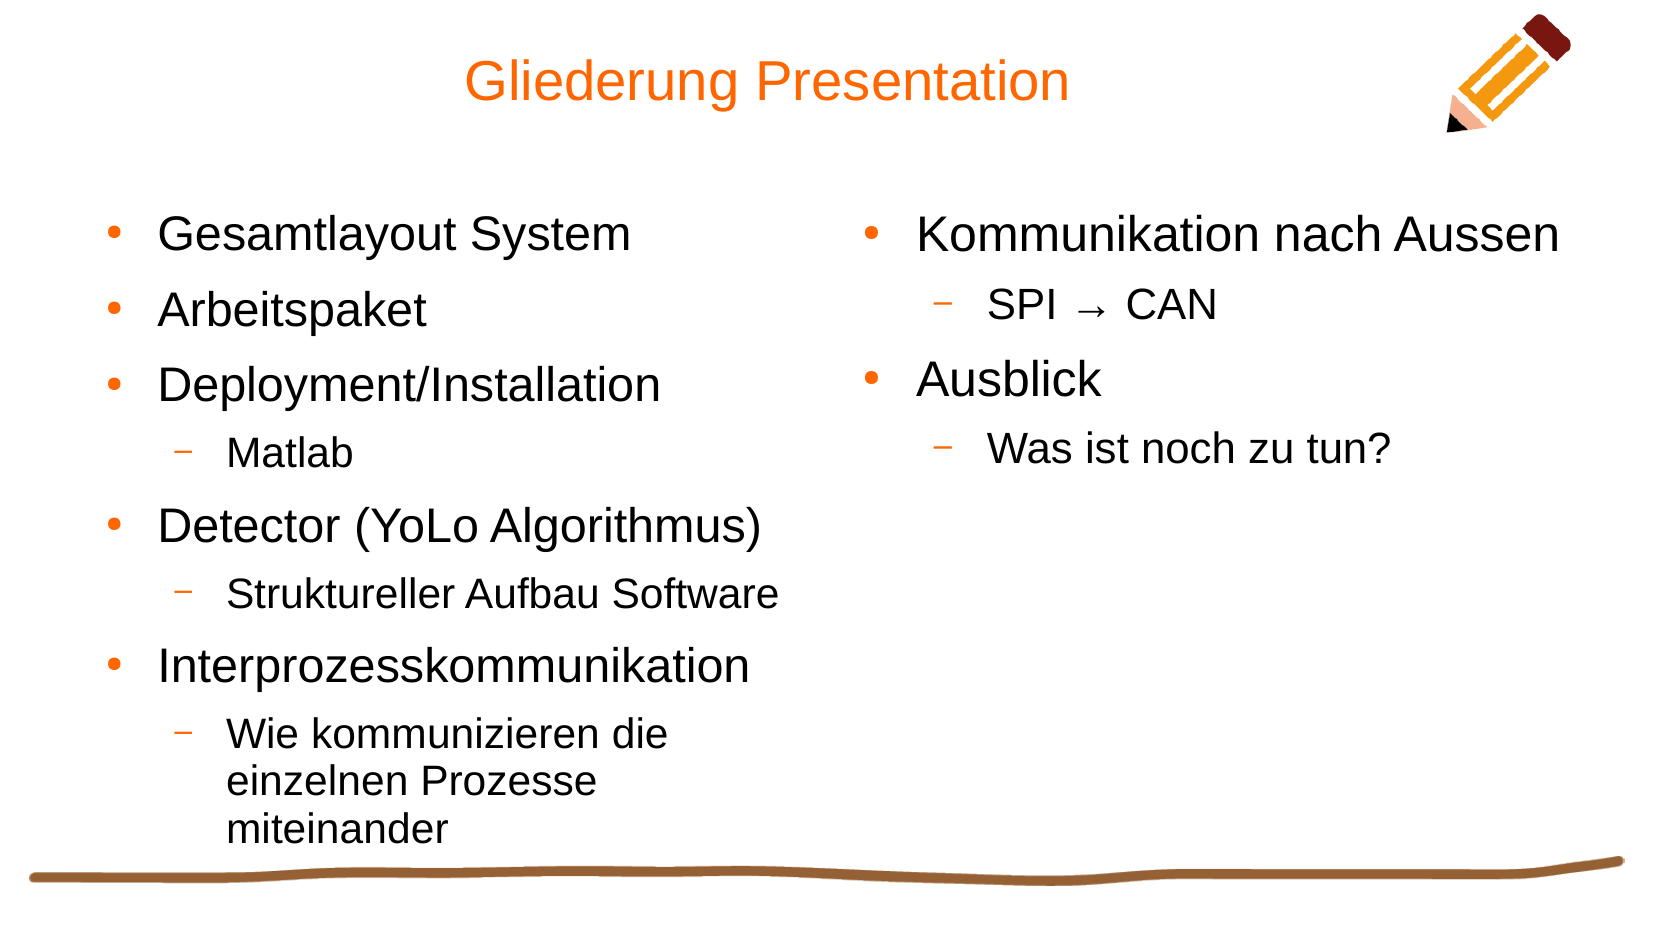

# Gliederung Presentation
Gesamtlayout System
Arbeitspaket
Deployment/Installation
Matlab
Detector (YoLo Algorithmus)
Struktureller Aufbau Software
Interprozesskommunikation
Wie kommunizieren die einzelnen Prozesse miteinander
Kommunikation nach Aussen
SPI → CAN
Ausblick
Was ist noch zu tun?